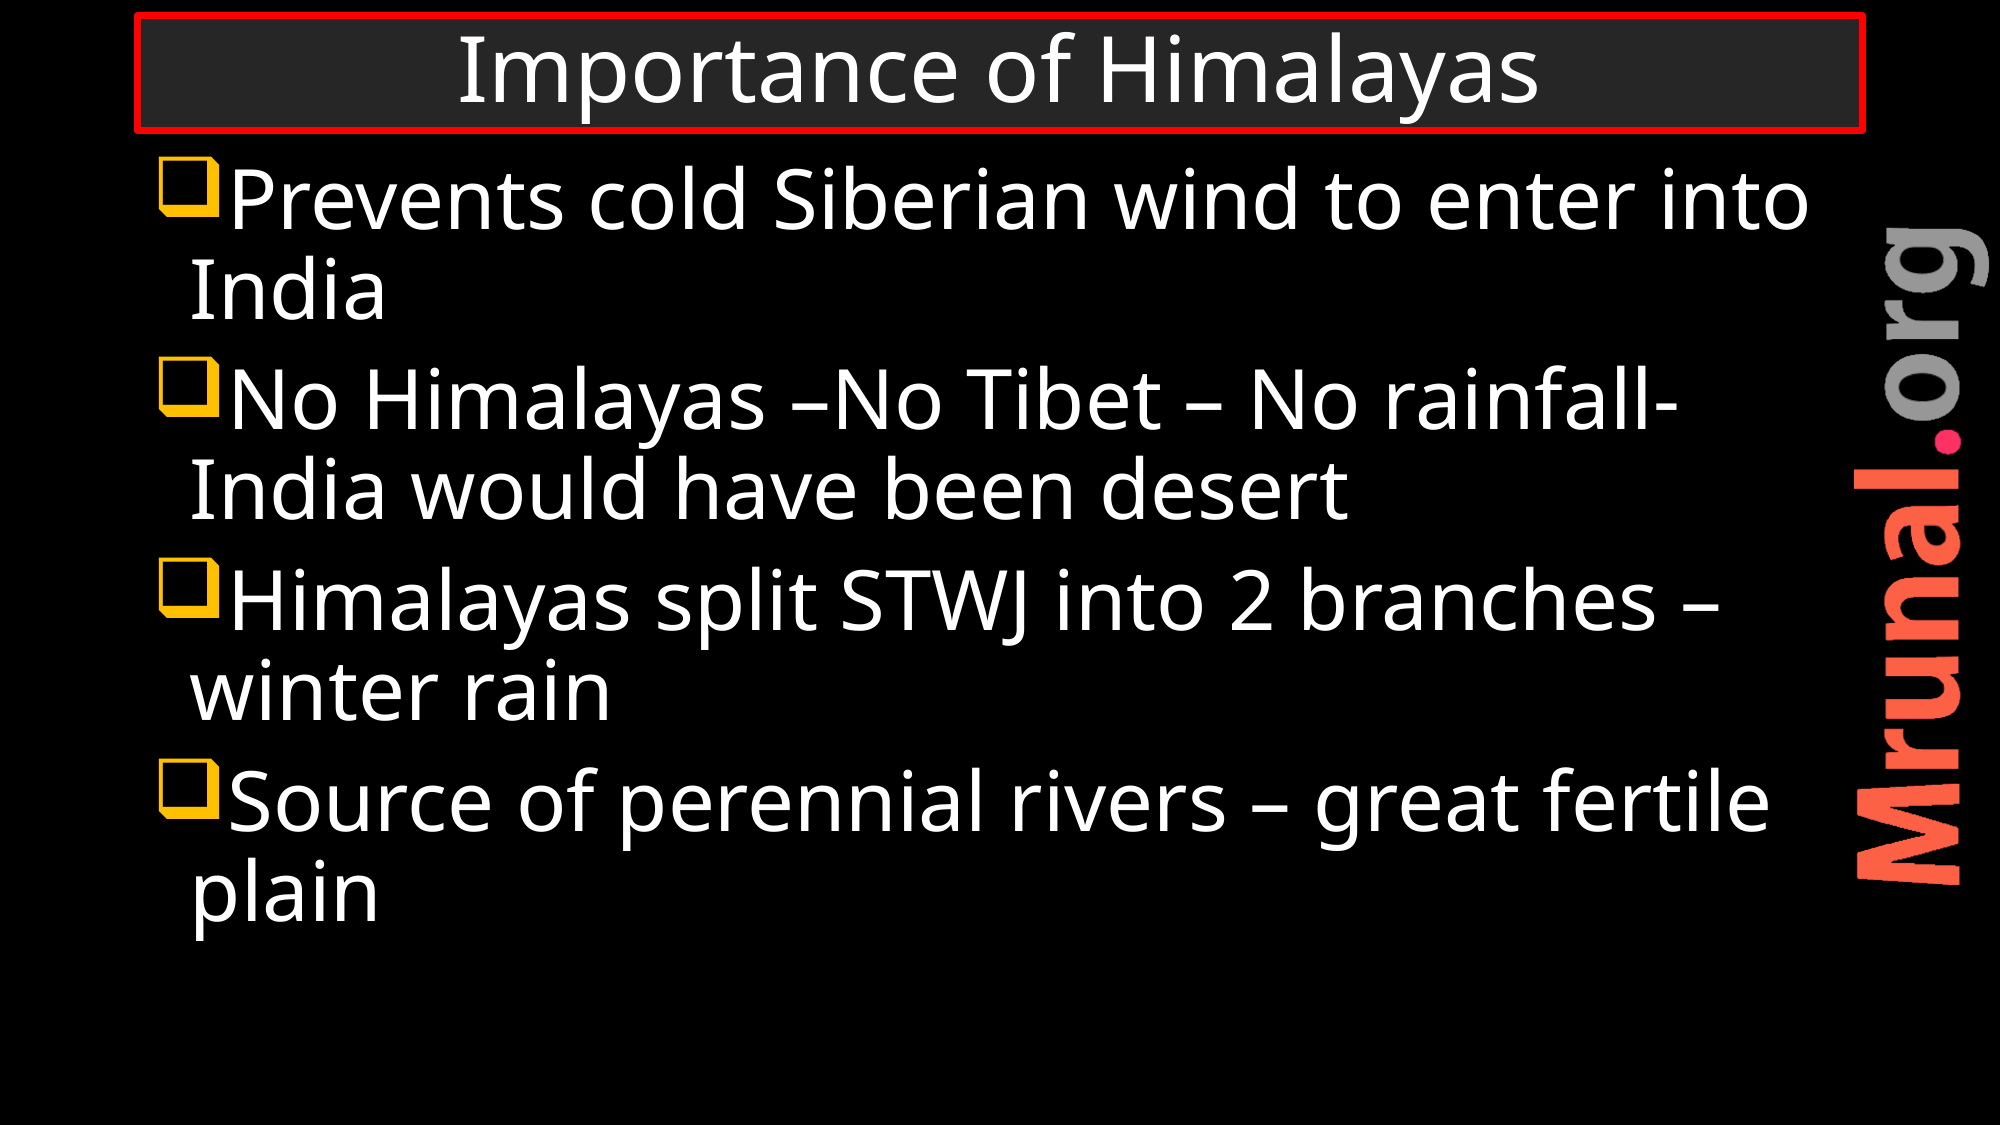

Importance of Himalayas
# Prevents cold Siberian wind to enter into India
No Himalayas –No Tibet – No rainfall- India would have been desert
Himalayas split STWJ into 2 branches – winter rain
Source of perennial rivers – great fertile plain